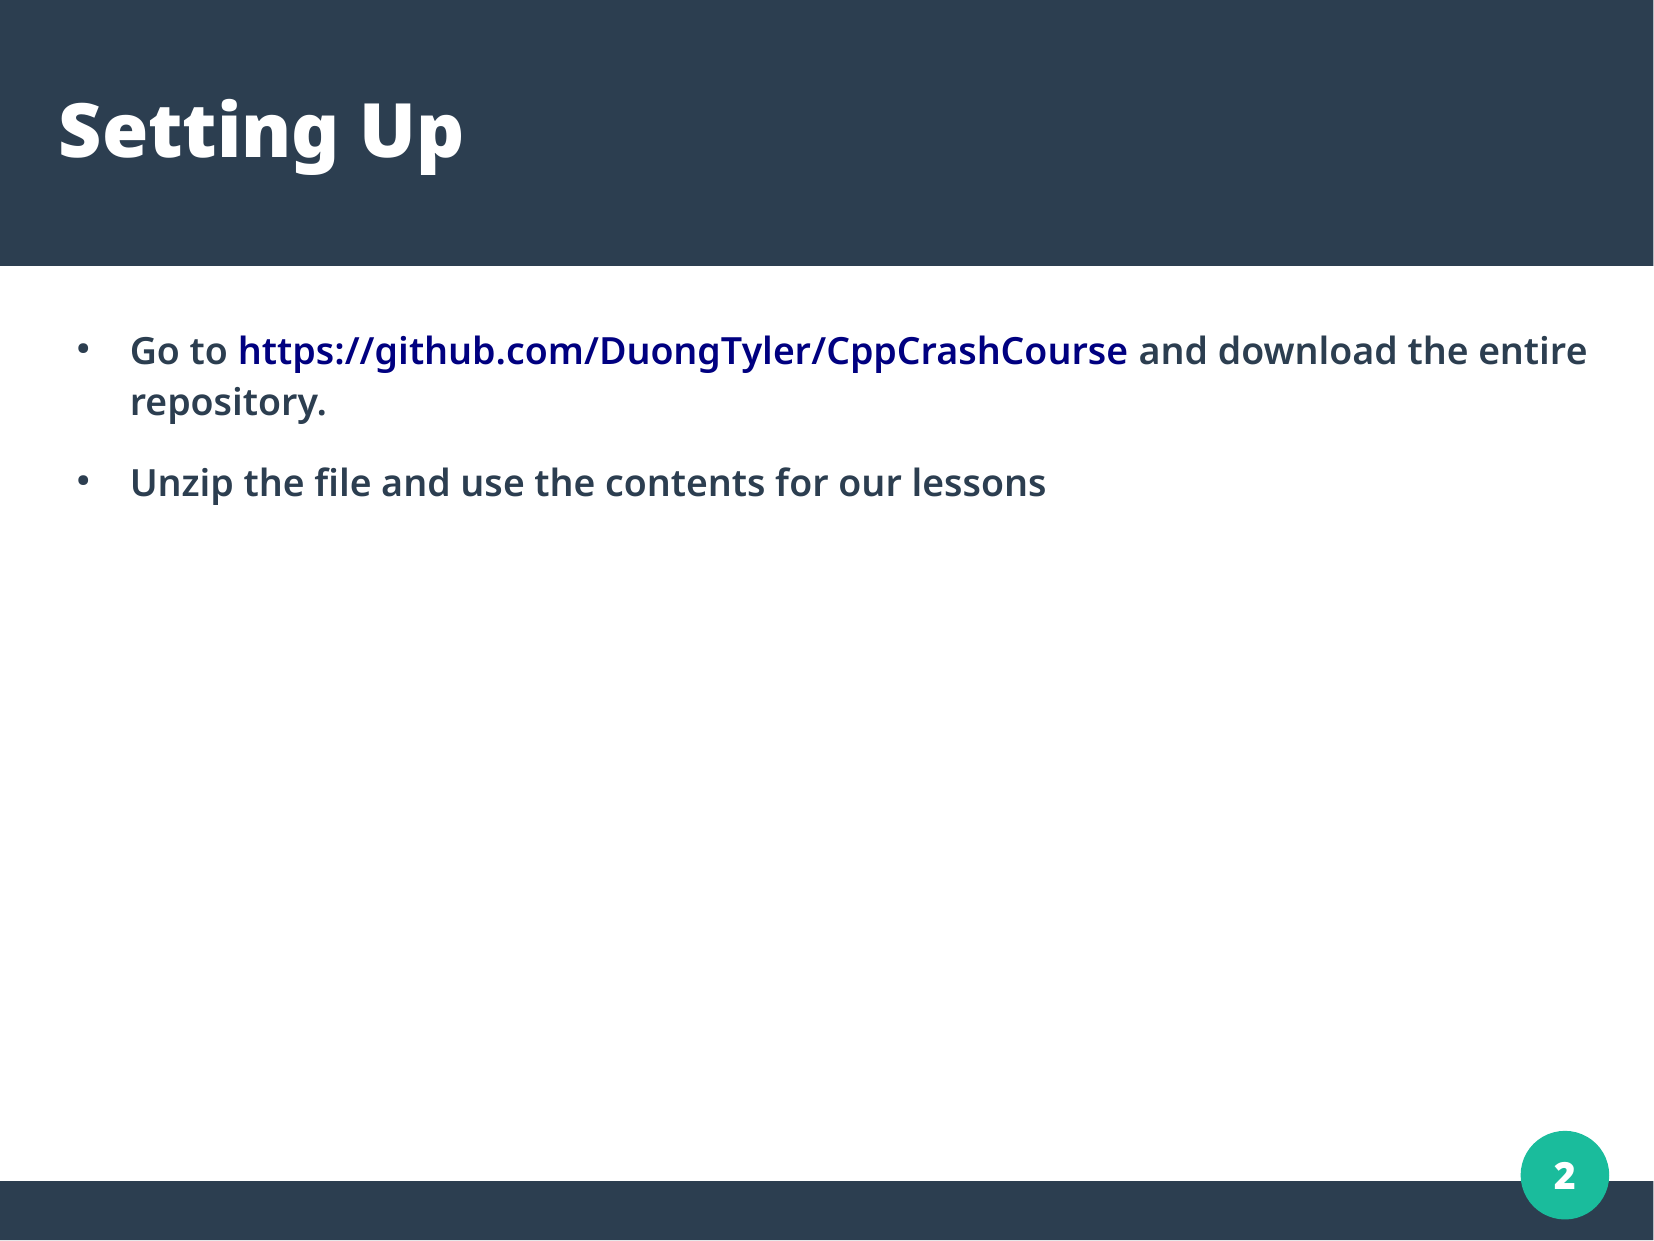

# Setting Up
Go to https://github.com/DuongTyler/CppCrashCourse and download the entire repository.
Unzip the file and use the contents for our lessons
2